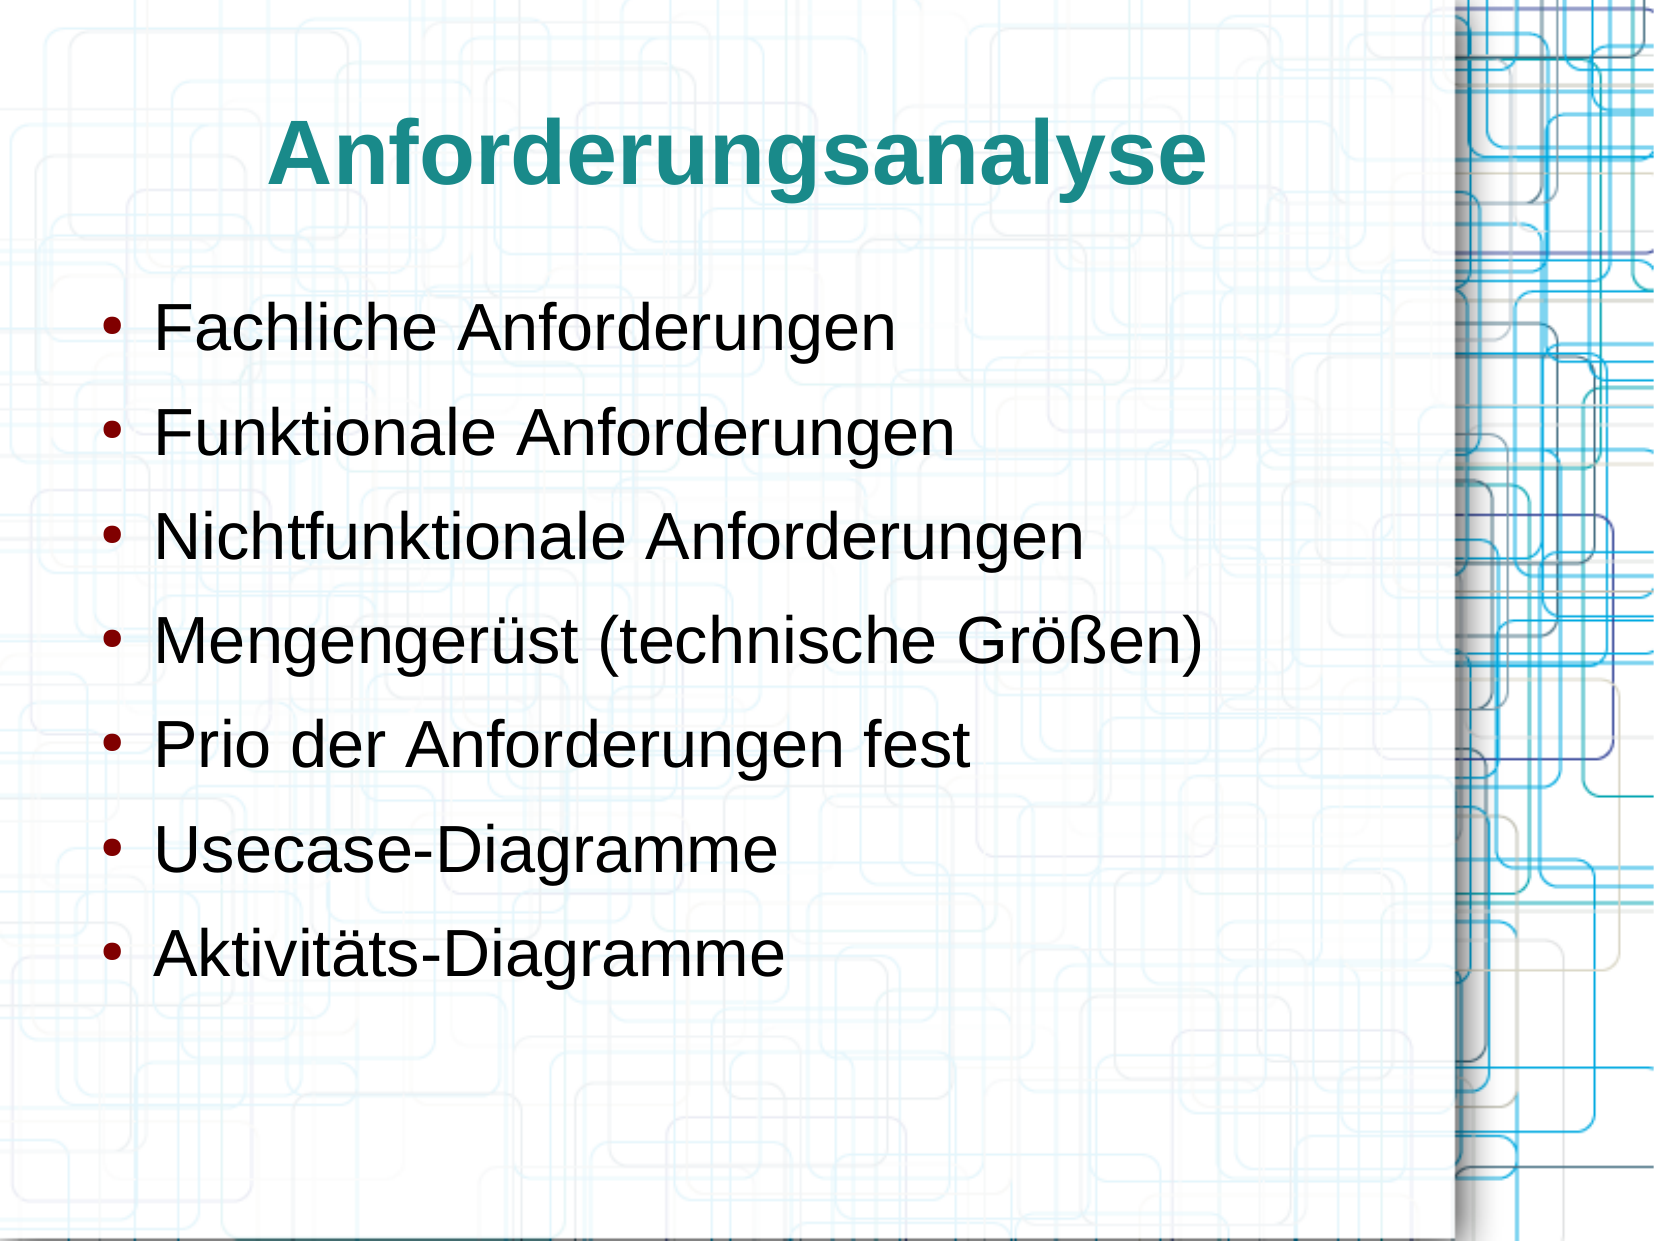

# Anforderungsanalyse
Fachliche Anforderungen
Funktionale Anforderungen
Nichtfunktionale Anforderungen
Mengengerüst (technische Größen)
Prio der Anforderungen fest
Usecase-Diagramme
Aktivitäts-Diagramme